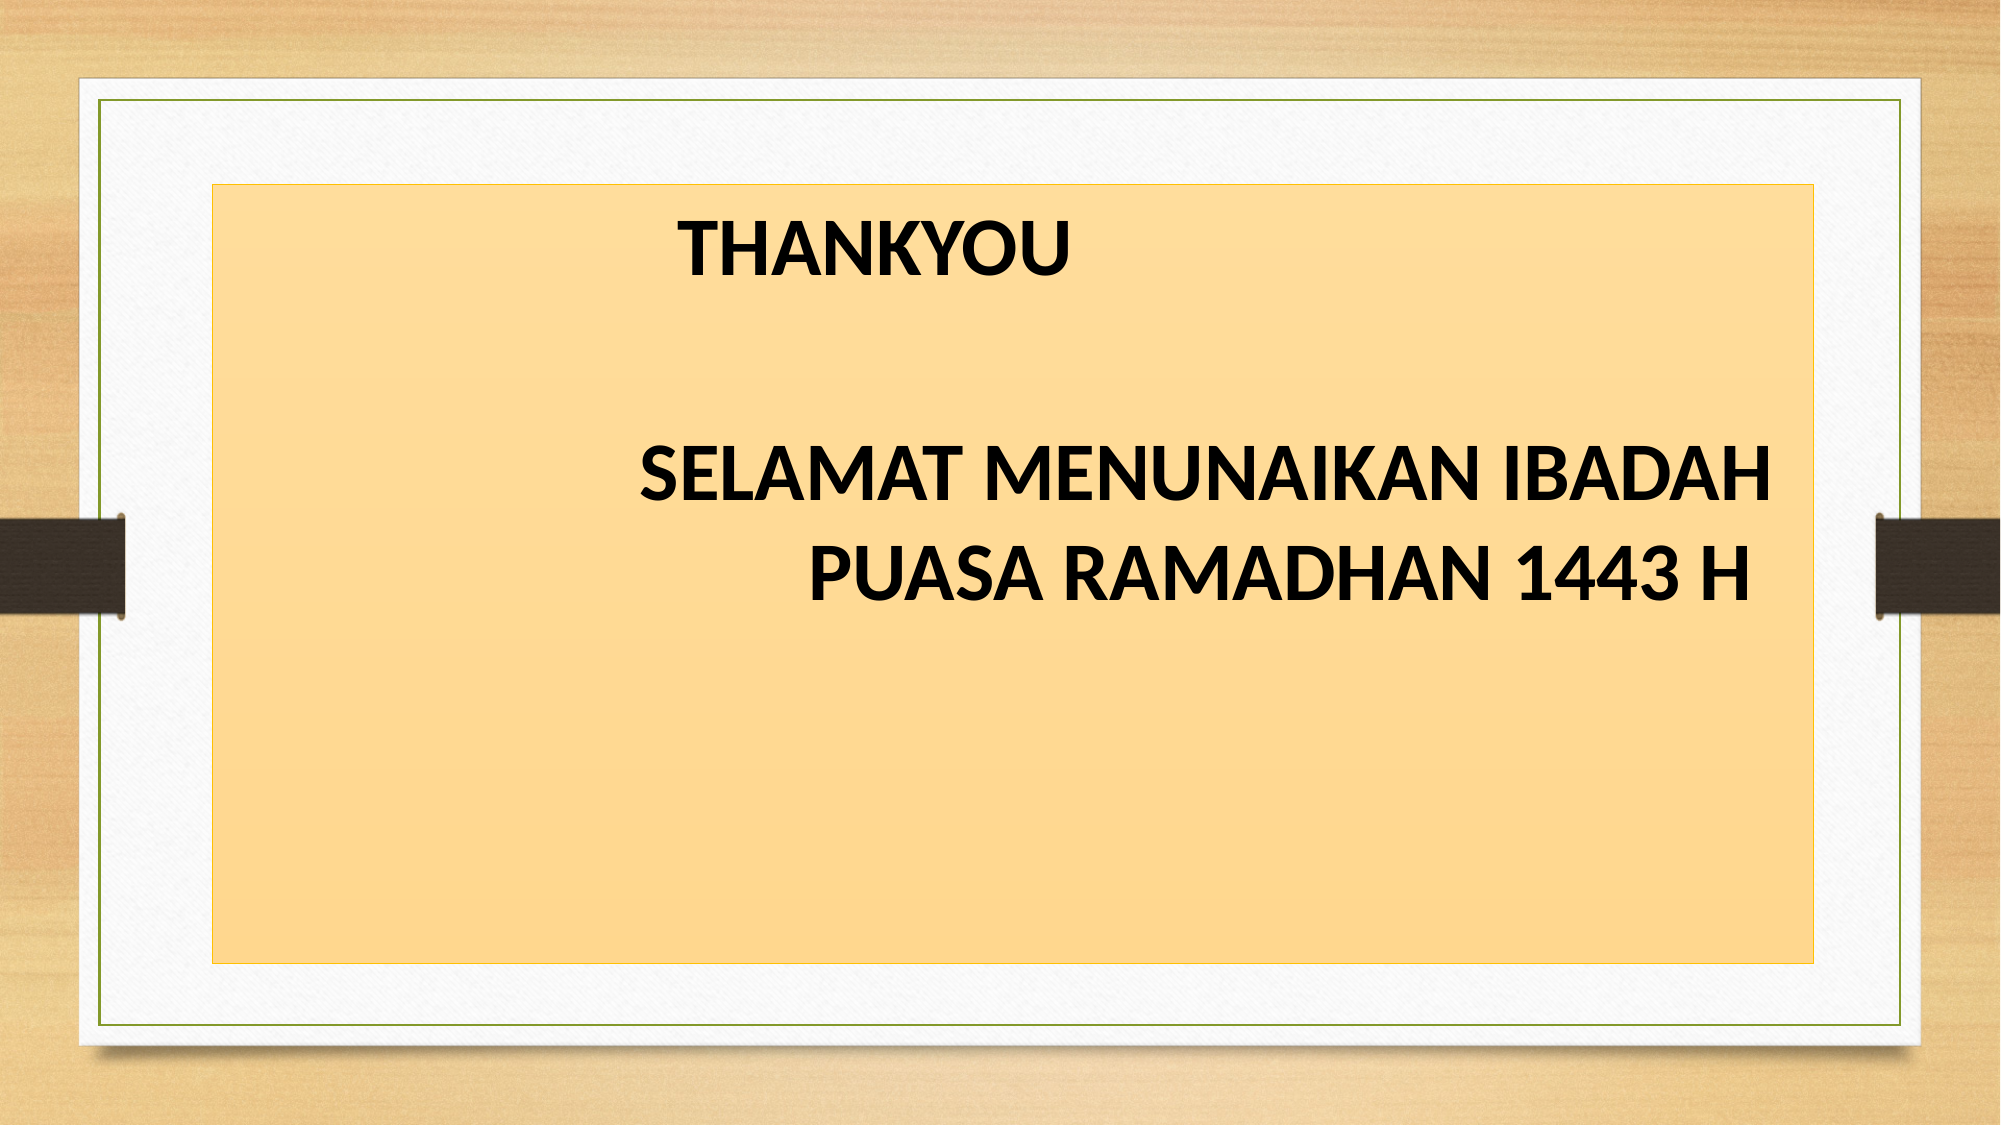

# THANKYOU
SELAMAT MENUNAIKAN IBADAH PUASA RAMADHAN 1443 H